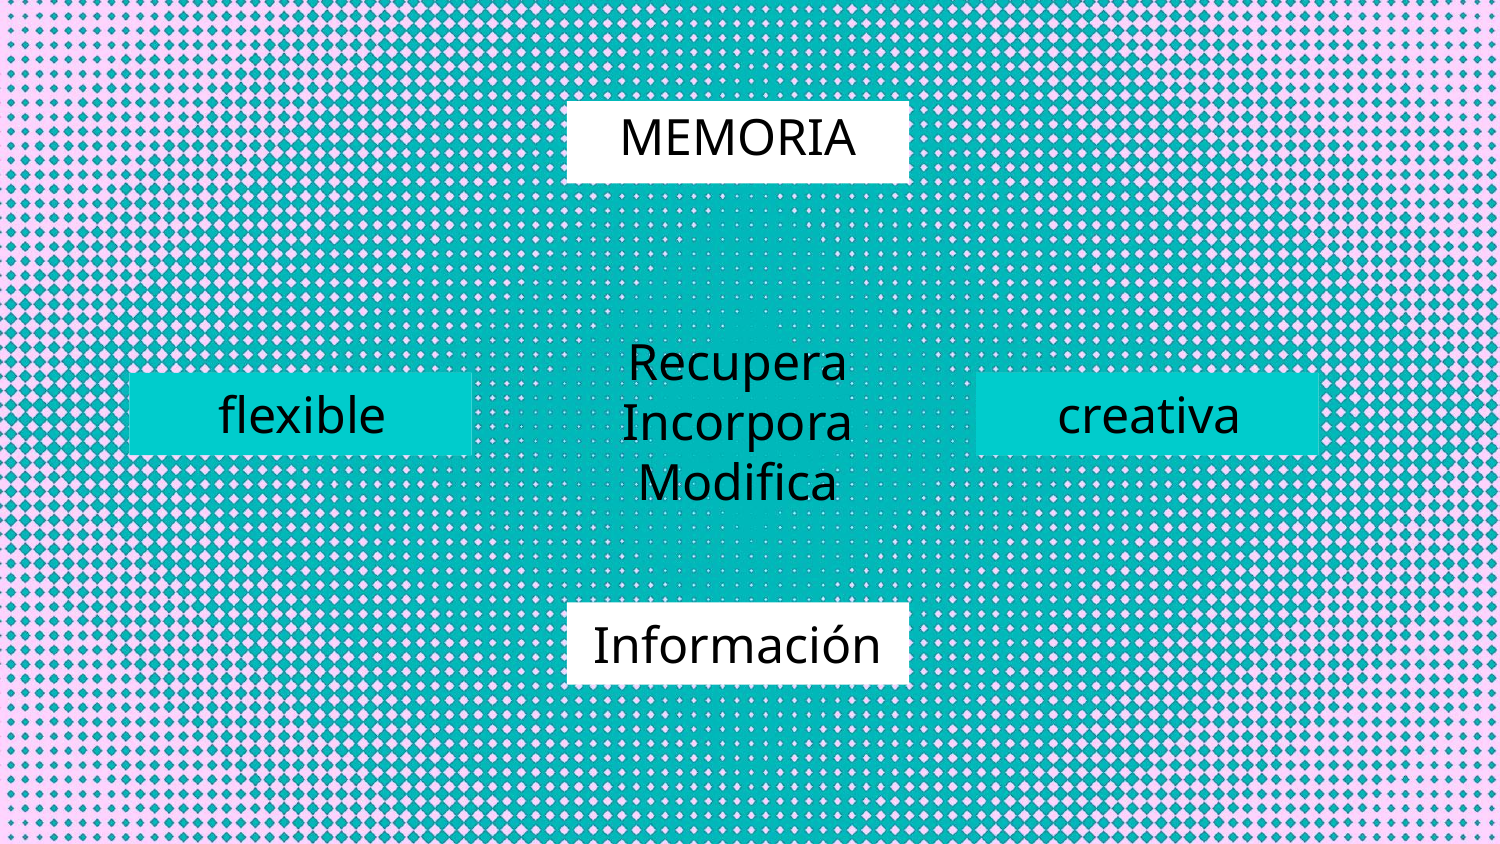

MEMORIA
flexible
flexible
Recupera
Incorpora
Modifica
flexible
creativa
Información